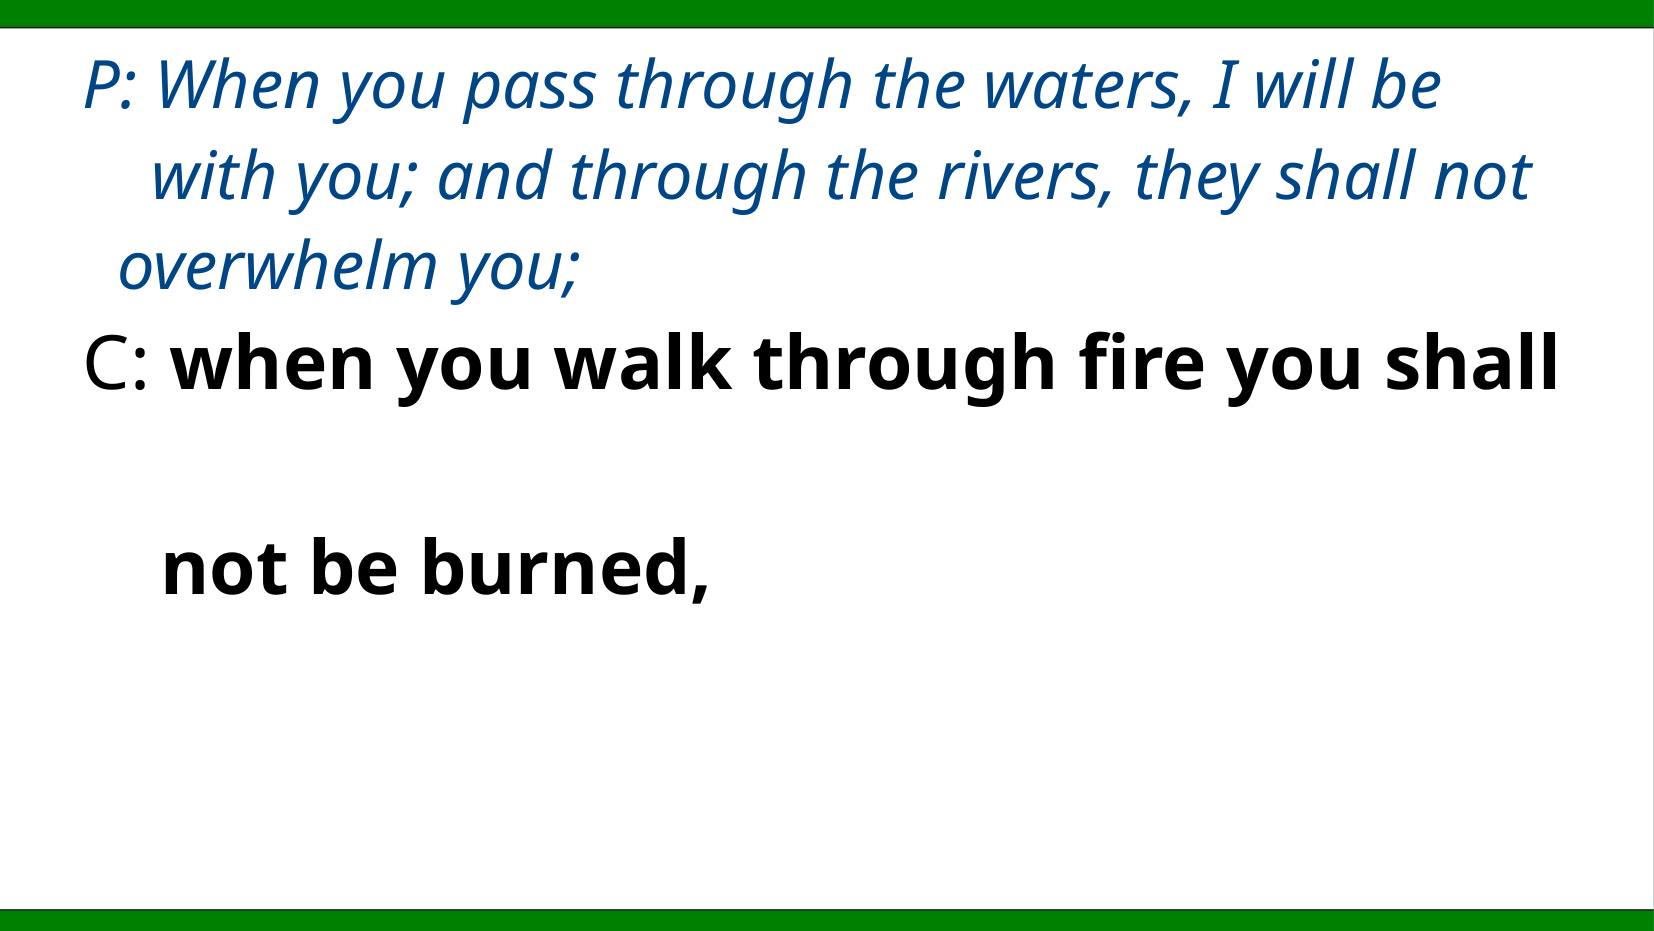

# P: 	When you pass through the waters, I will be with you; and through the rivers, they shall not overwhelm you; C: 	when you walk through fire you shall not be burned,